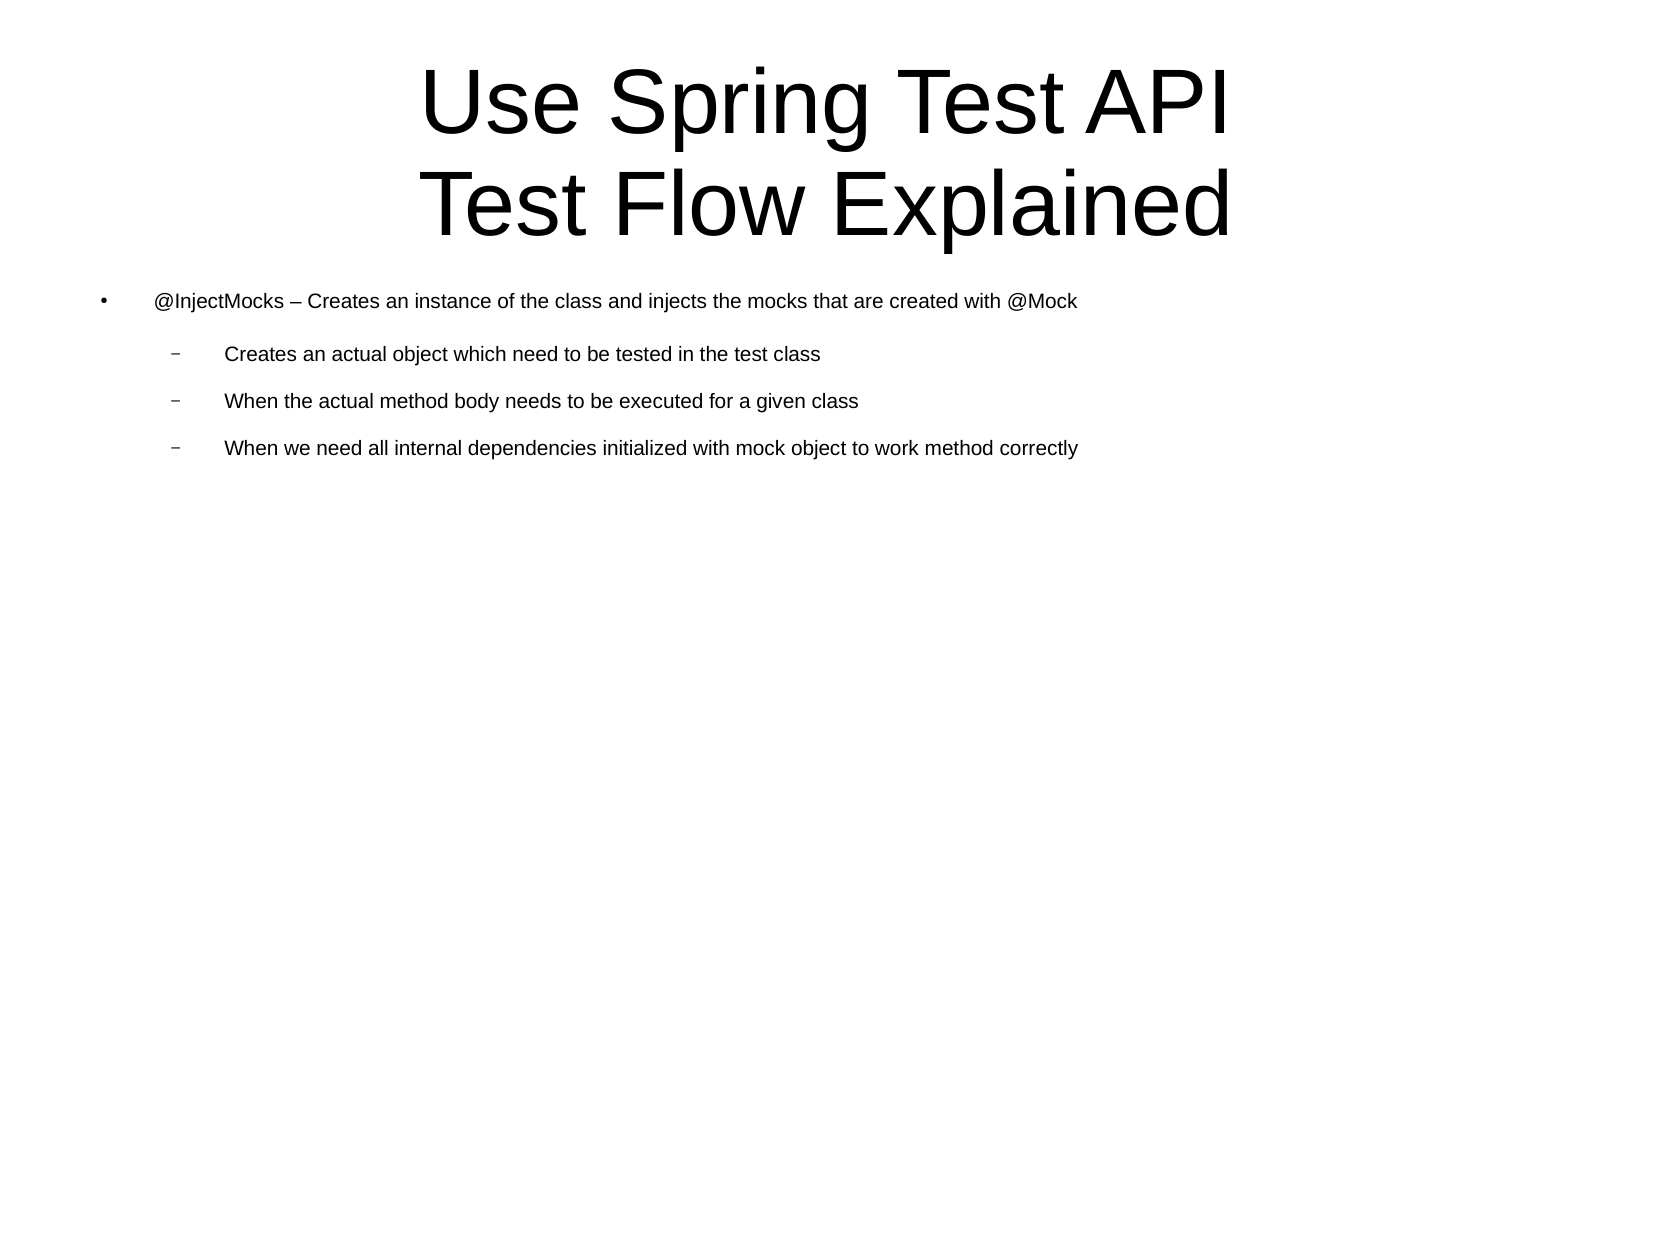

# Use Spring Test API Test Flow Explained
@InjectMocks – Creates an instance of the class and injects the mocks that are created with @Mock
Creates an actual object which need to be tested in the test class
When the actual method body needs to be executed for a given class
When we need all internal dependencies initialized with mock object to work method correctly